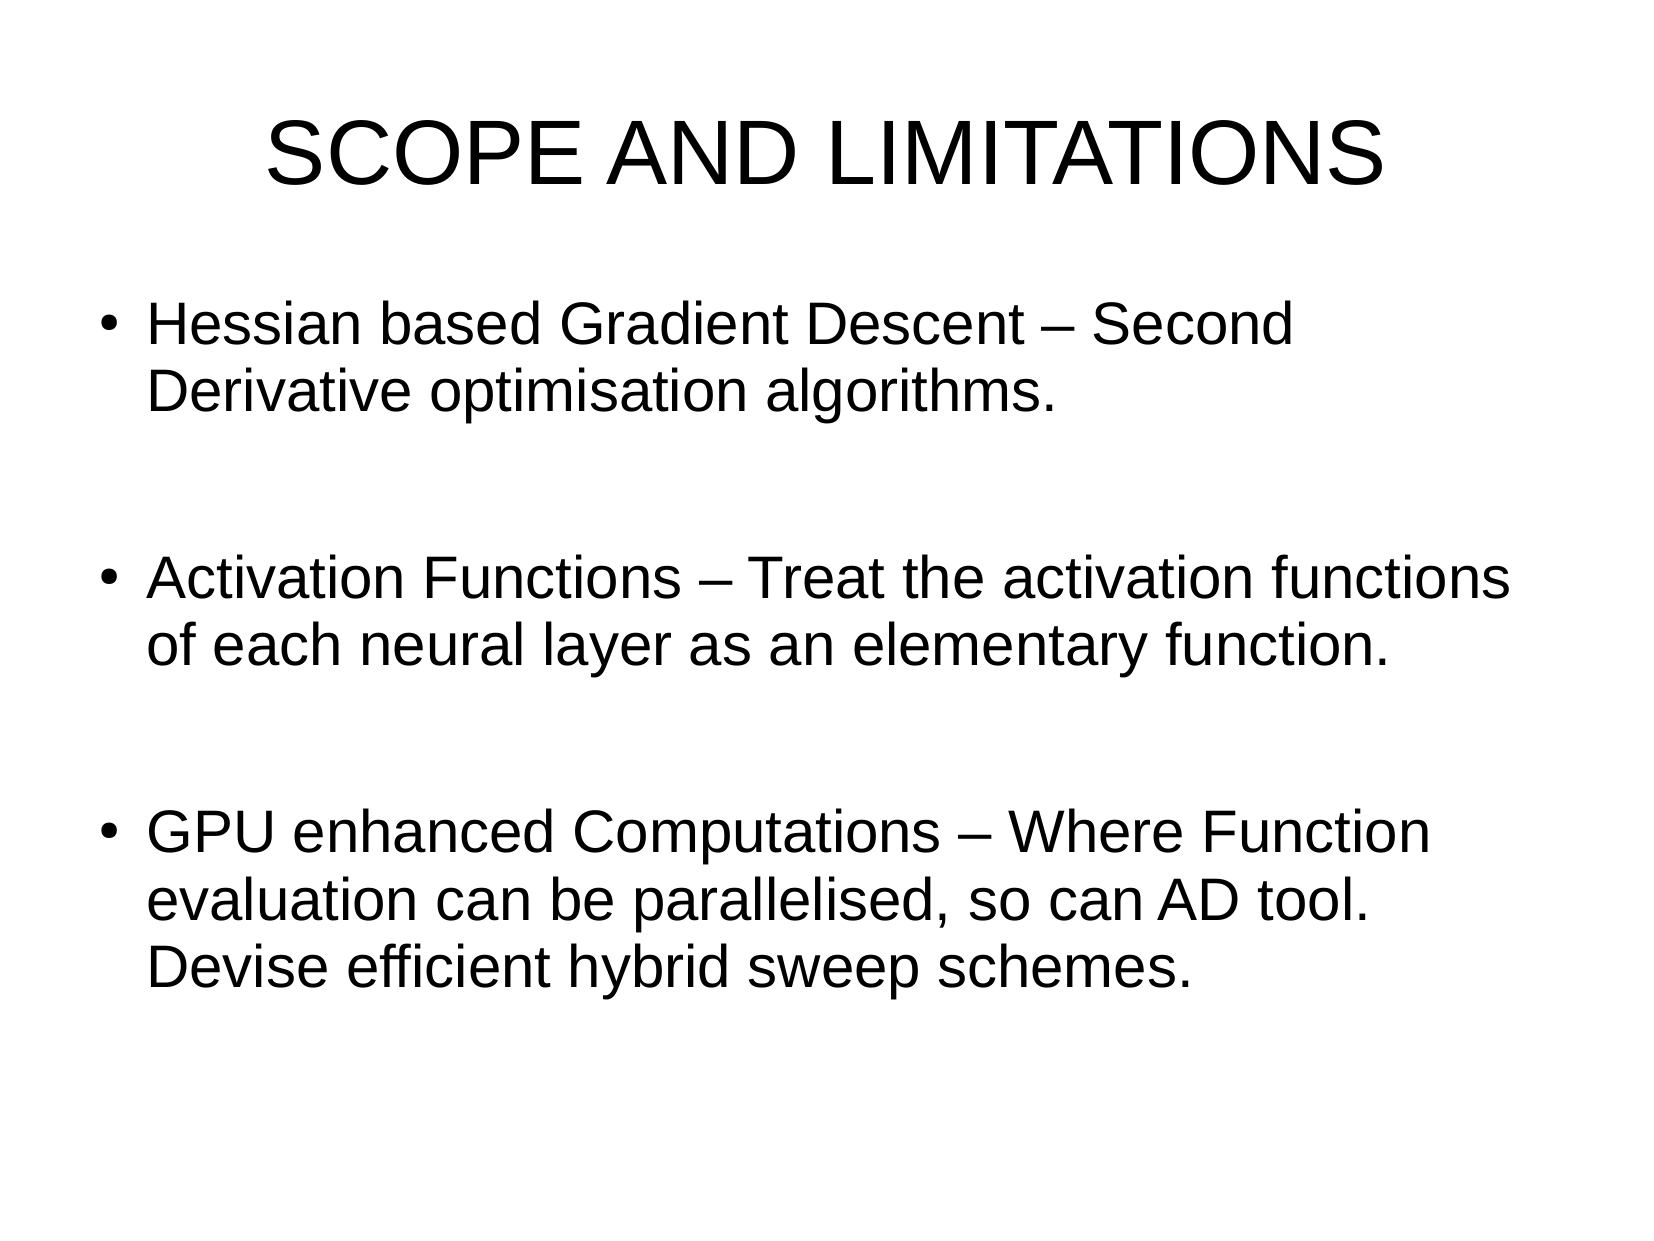

# SCOPE AND LIMITATIONS
Hessian based Gradient Descent – Second Derivative optimisation algorithms.
Activation Functions – Treat the activation functions of each neural layer as an elementary function.
GPU enhanced Computations – Where Function evaluation can be parallelised, so can AD tool. Devise efficient hybrid sweep schemes.